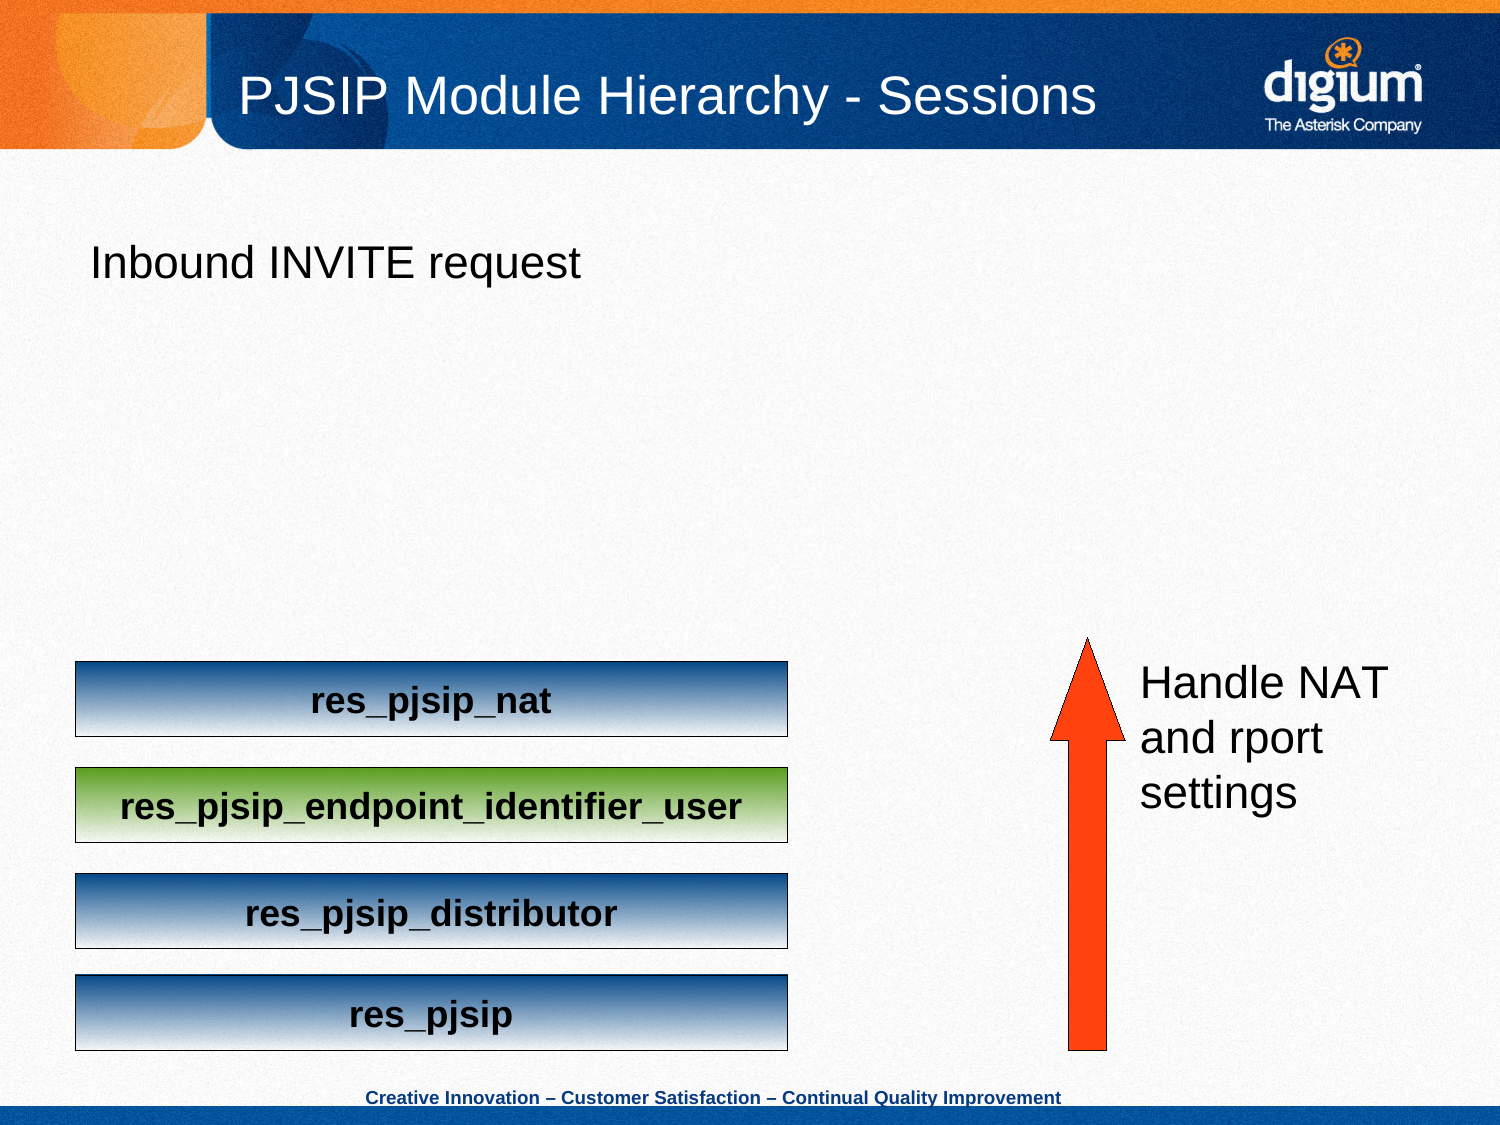

# PJSIP Module Hierarchy - Sessions
Inbound INVITE request
Handle NAT and rport settings
res_pjsip_nat
res_pjsip_endpoint_identifier_user
res_pjsip_distributor
res_pjsip